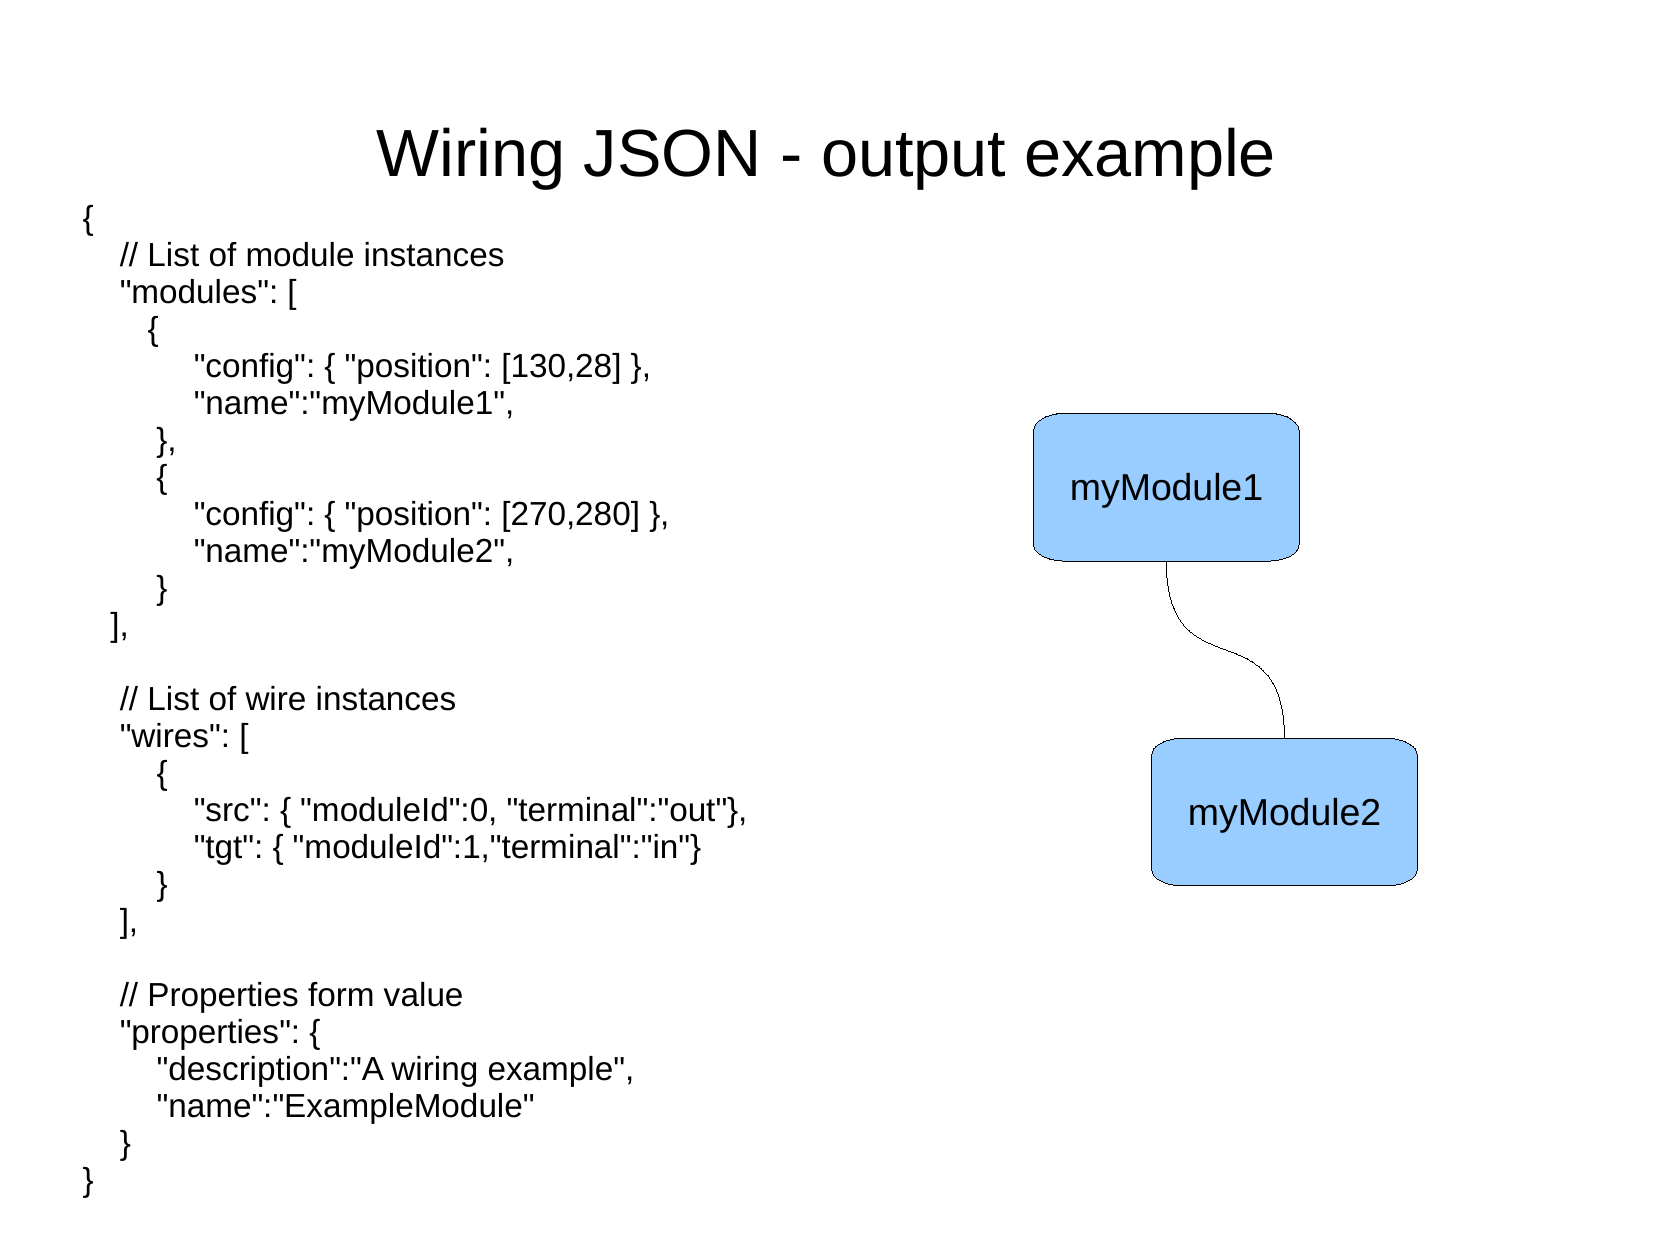

# Wiring JSON - output example
{
 // List of module instances
 "modules": [
 {
 "config": { "position": [130,28] },
 "name":"myModule1",
	},
	{
 "config": { "position": [270,280] },
 "name":"myModule2",
	}
 ],
 // List of wire instances
 "wires": [
 {
 "src": { "moduleId":0, "terminal":"out"},
 "tgt": { "moduleId":1,"terminal":"in"}
 }
 ],
 // Properties form value
 "properties": {
 "description":"A wiring example",
 "name":"ExampleModule"
 }
}
myModule1
myModule2